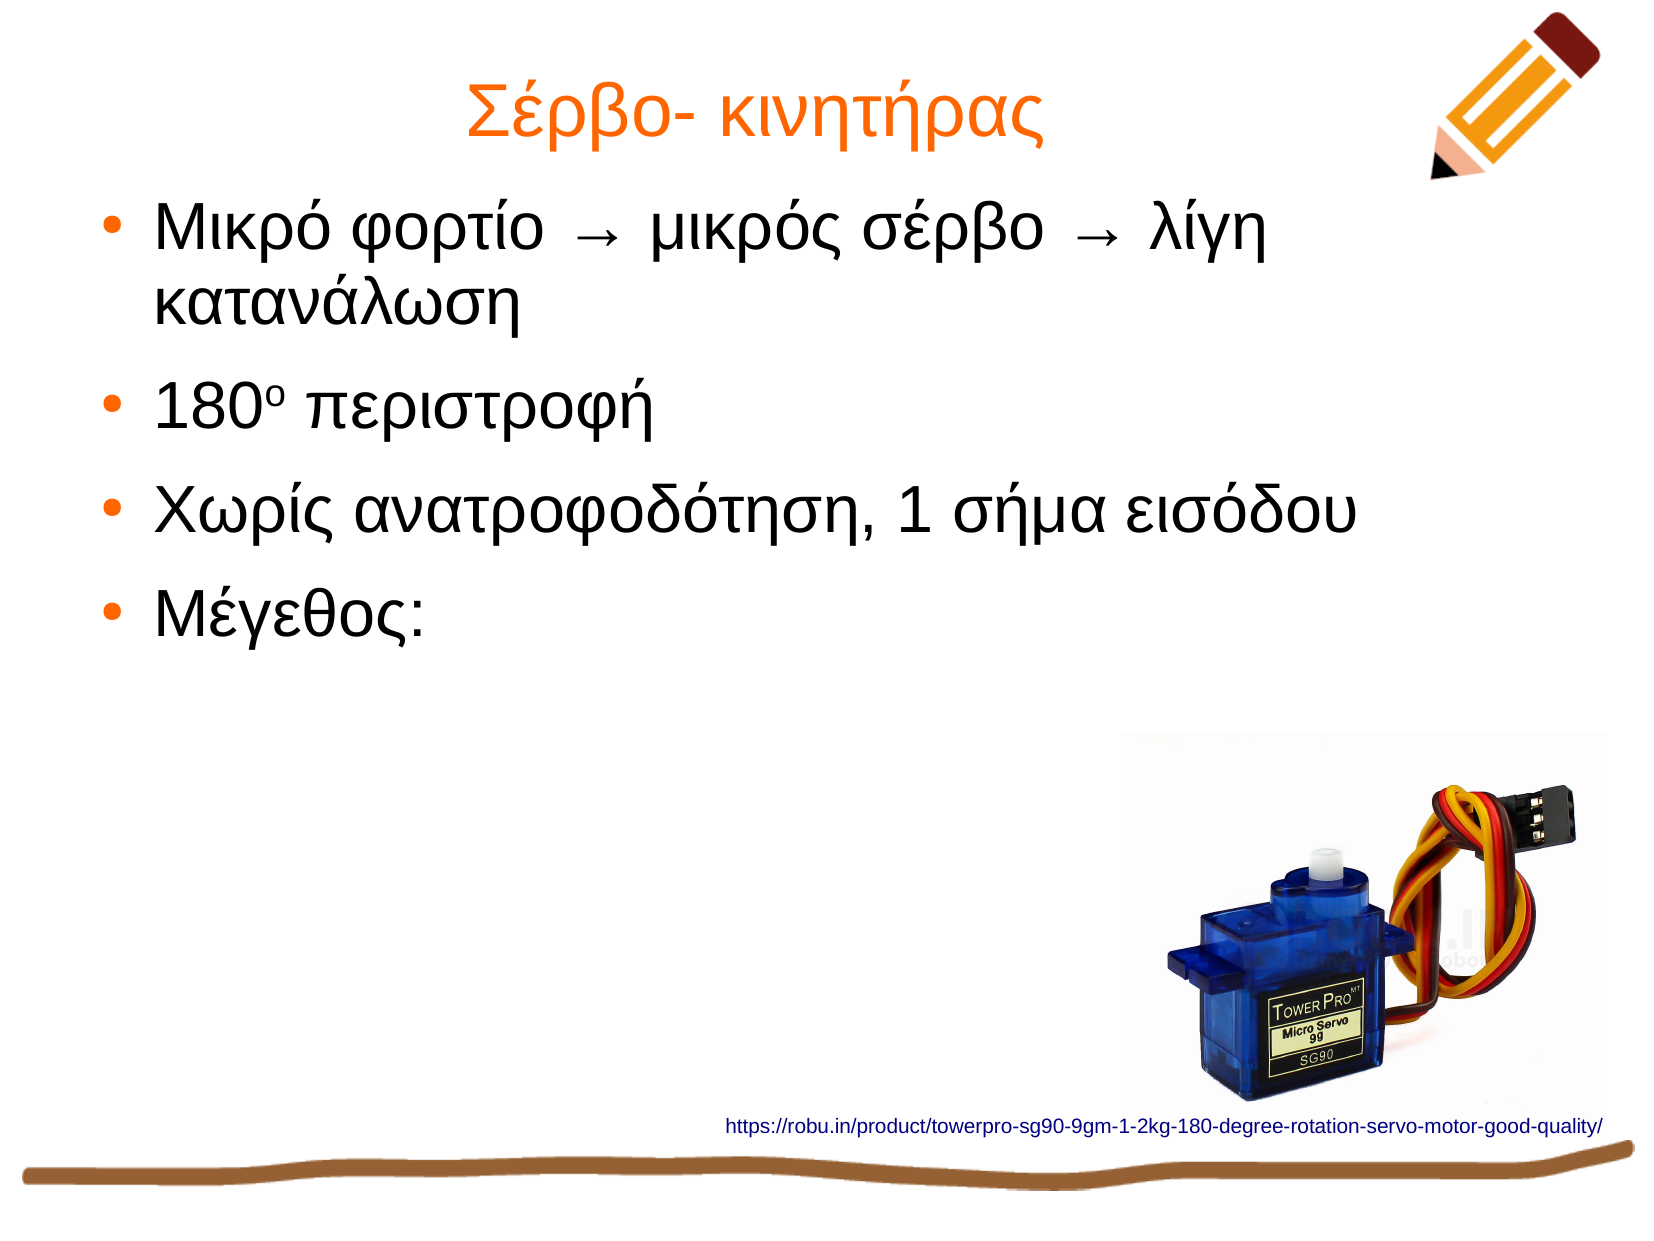

# Σέρβο- κινητήρας
Μικρό φορτίο → μικρός σέρβο → λίγη κατανάλωση
180ο περιστροφή
Χωρίς ανατροφοδότηση, 1 σήμα εισόδου
Μέγεθος:
https://robu.in/product/towerpro-sg90-9gm-1-2kg-180-degree-rotation-servo-motor-good-quality/